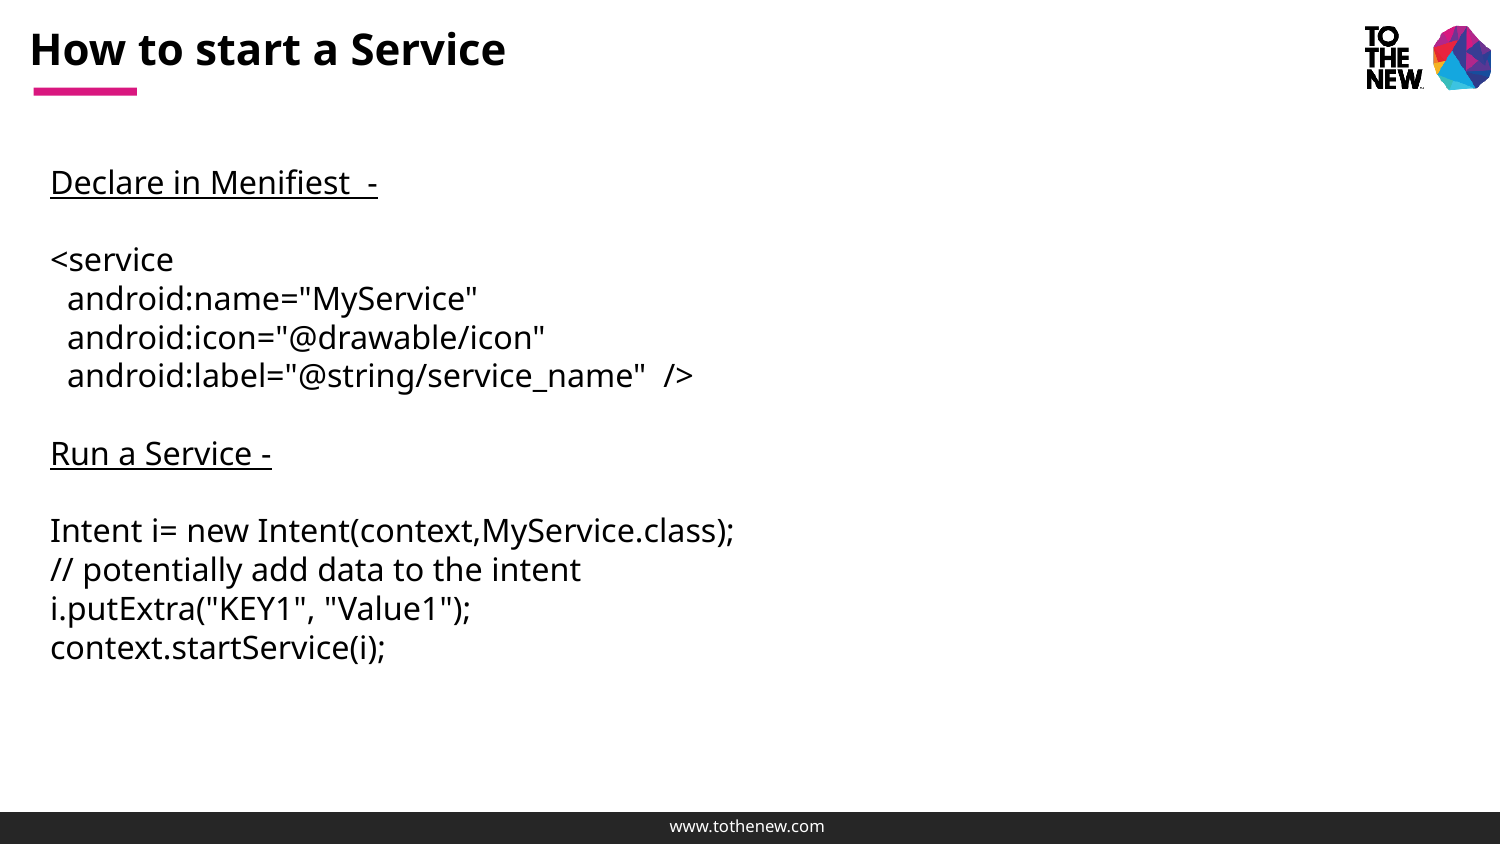

# How to start a Service
Declare in Menifiest -
<service
 android:name="MyService"
 android:icon="@drawable/icon"
 android:label="@string/service_name" />
Run a Service -
Intent i= new Intent(context,MyService.class);
// potentially add data to the intent
i.putExtra("KEY1", "Value1");
context.startService(i);